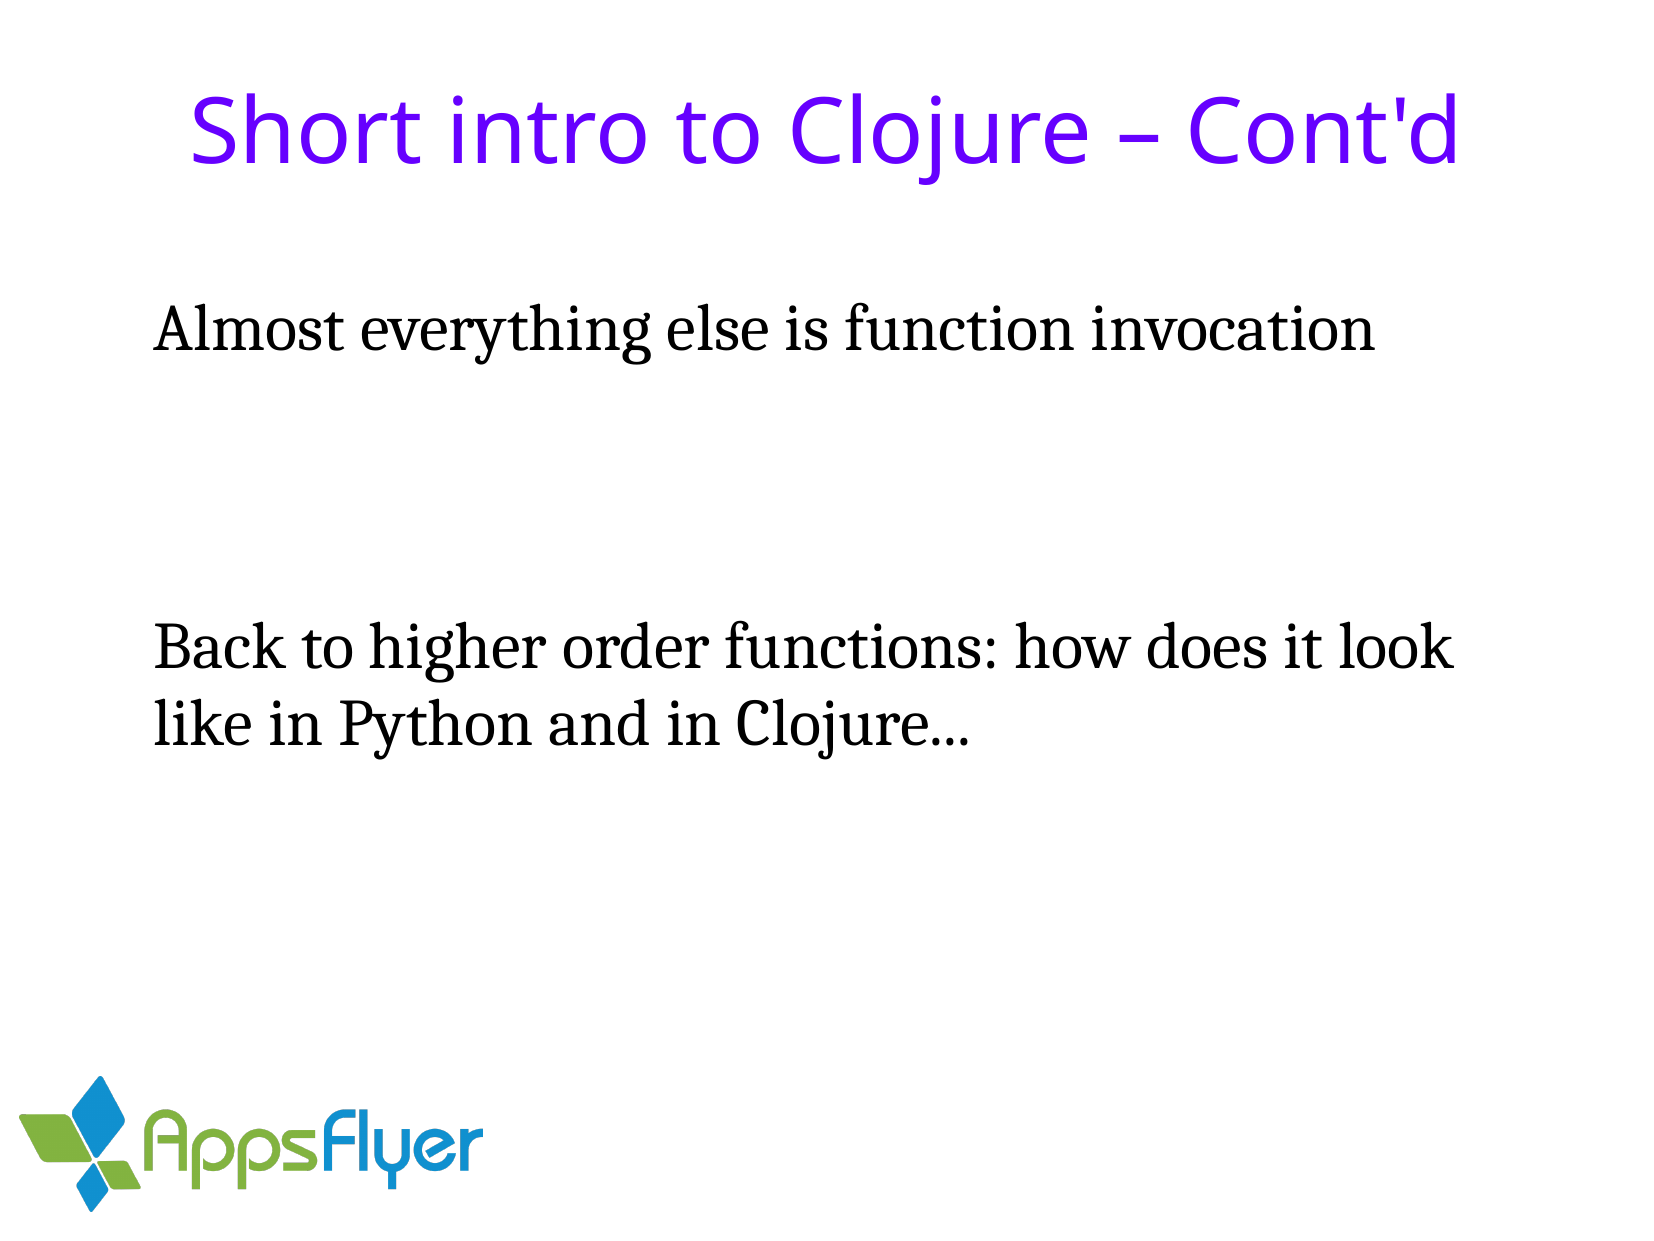

# Short intro to Clojure – Cont'd
Almost everything else is function invocation
Back to higher order functions: how does it look like in Python and in Clojure...